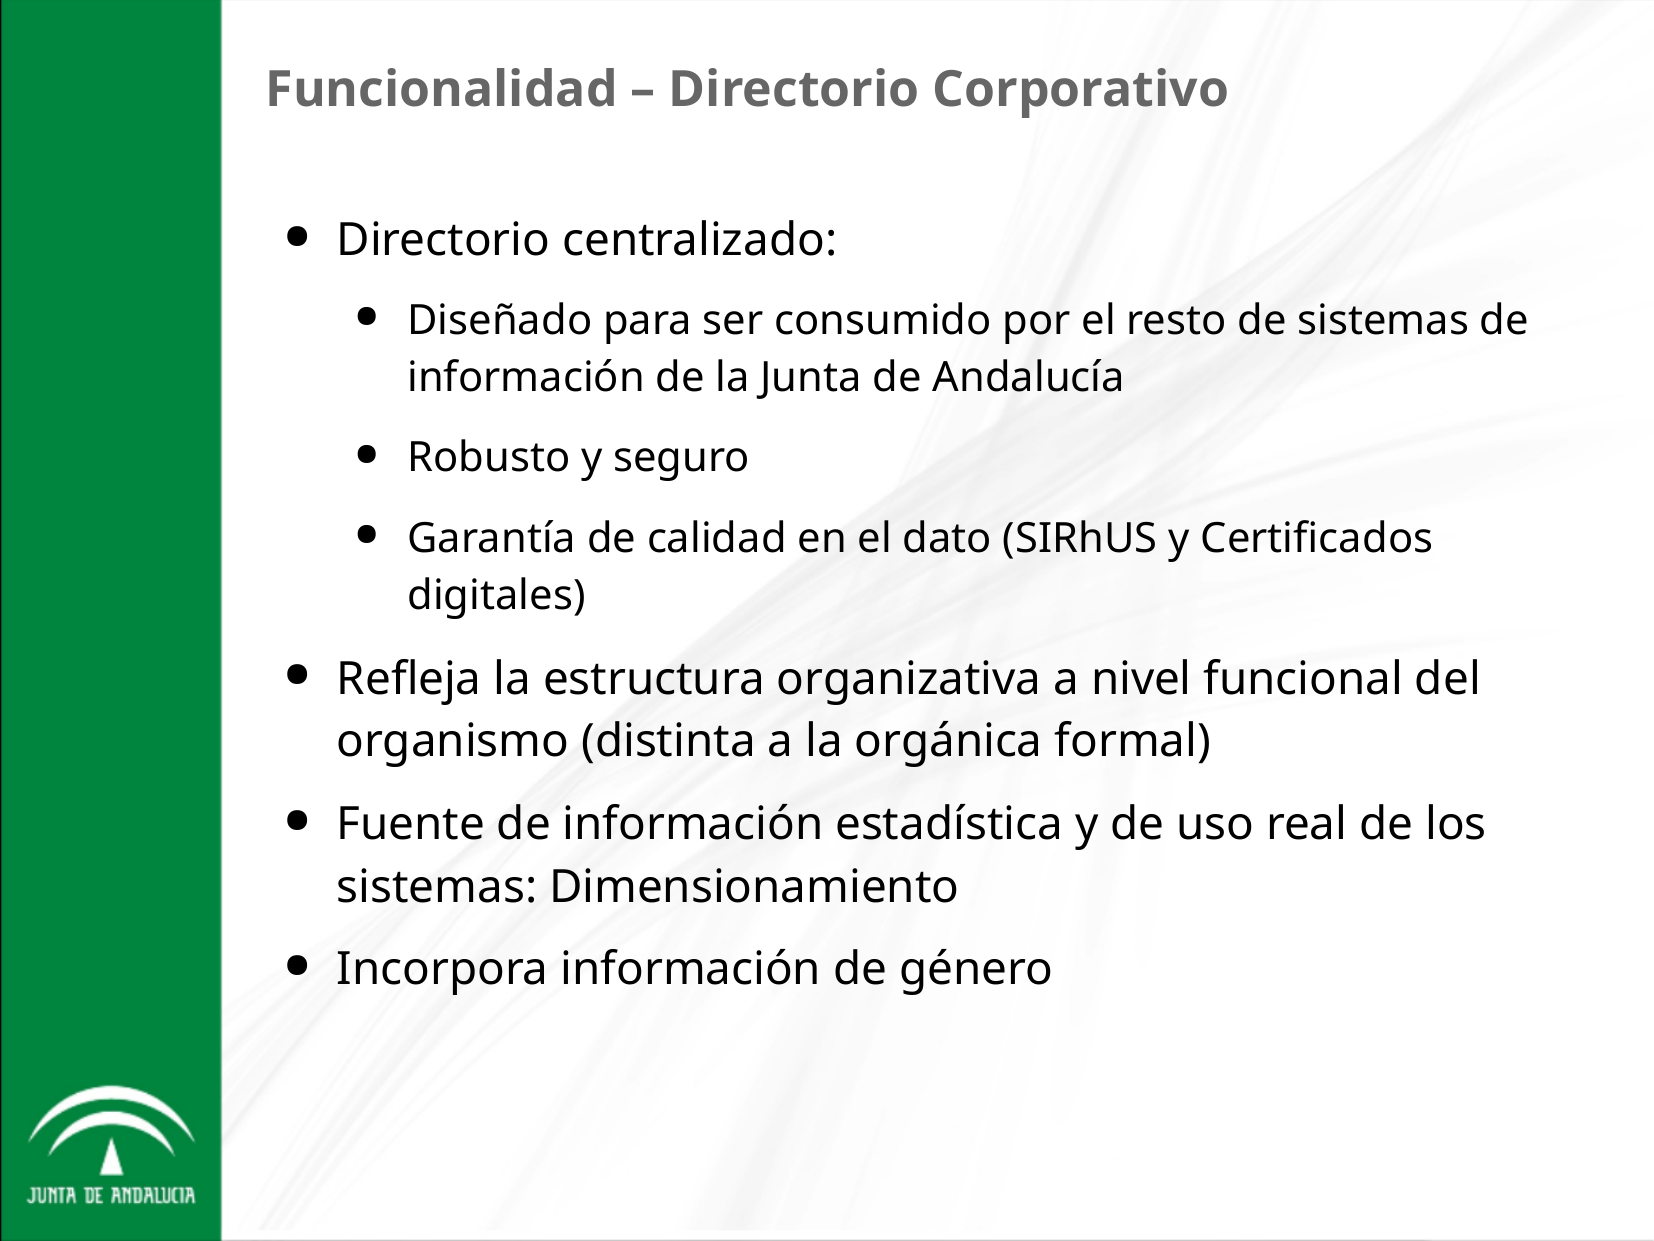

# Funcionalidad – Directorio Corporativo
Directorio centralizado:
Diseñado para ser consumido por el resto de sistemas de información de la Junta de Andalucía
Robusto y seguro
Garantía de calidad en el dato (SIRhUS y Certificados digitales)
Refleja la estructura organizativa a nivel funcional del organismo (distinta a la orgánica formal)
Fuente de información estadística y de uso real de los sistemas: Dimensionamiento
Incorpora información de género